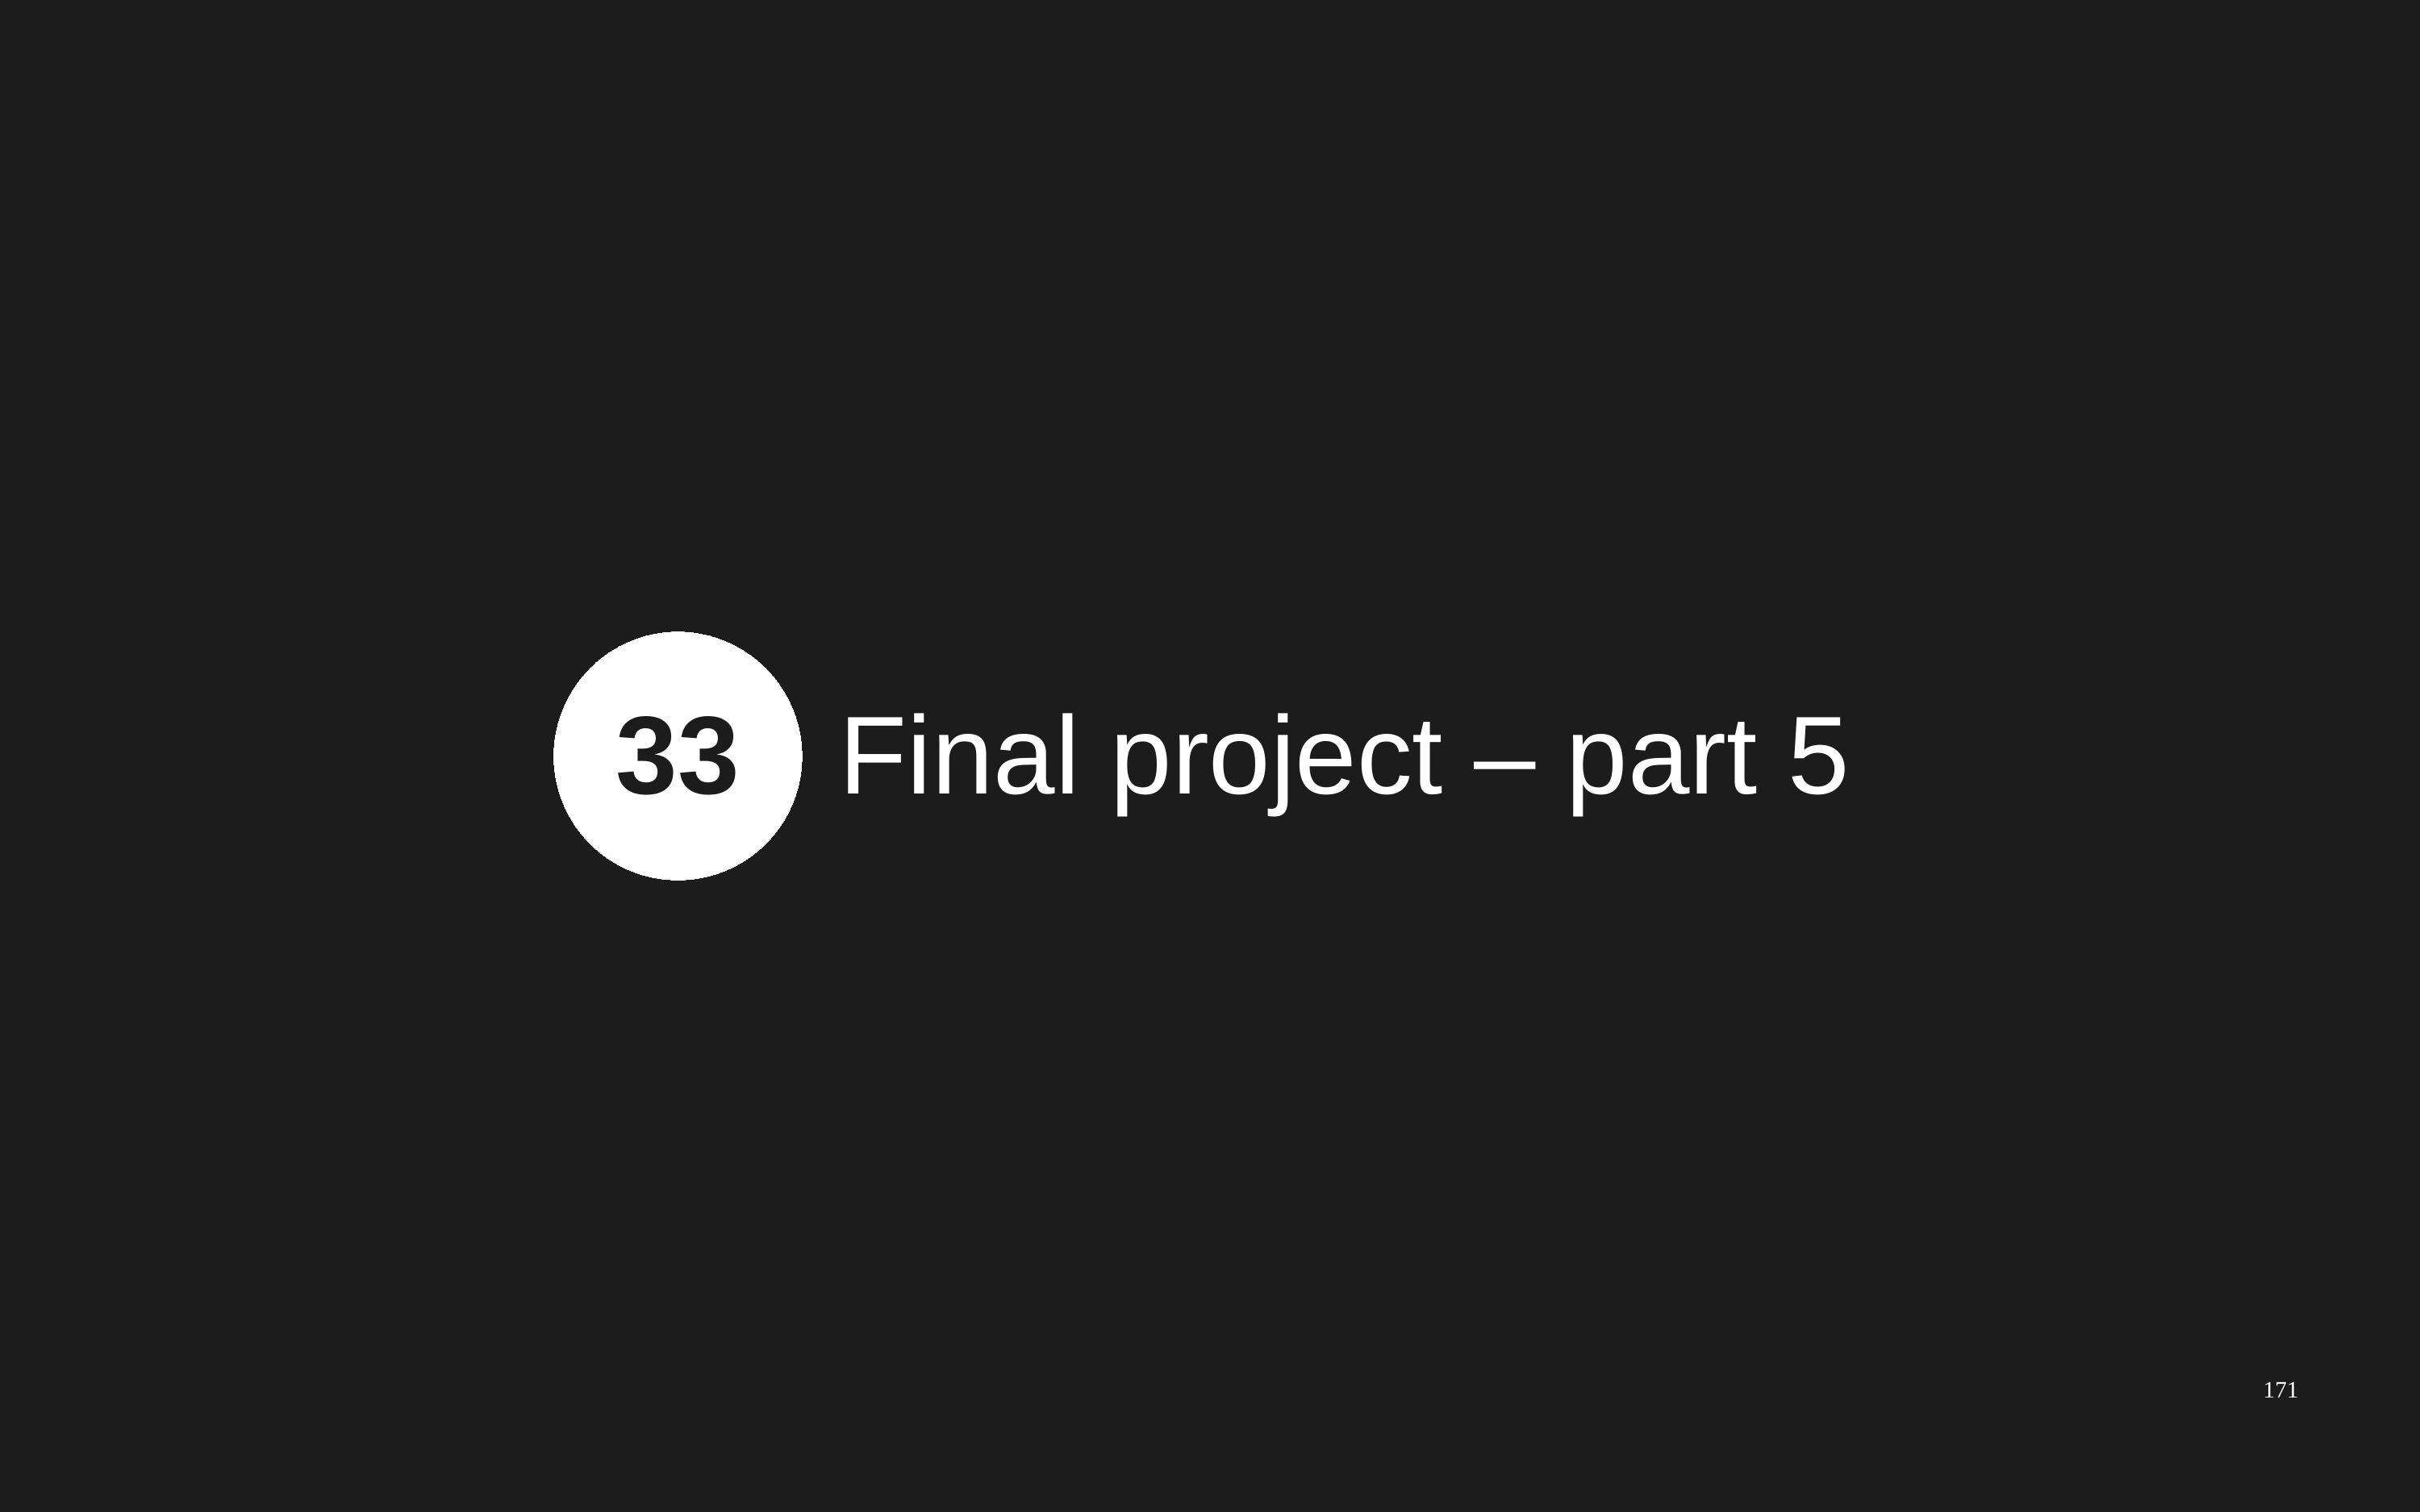

33
Final project – part 5
171